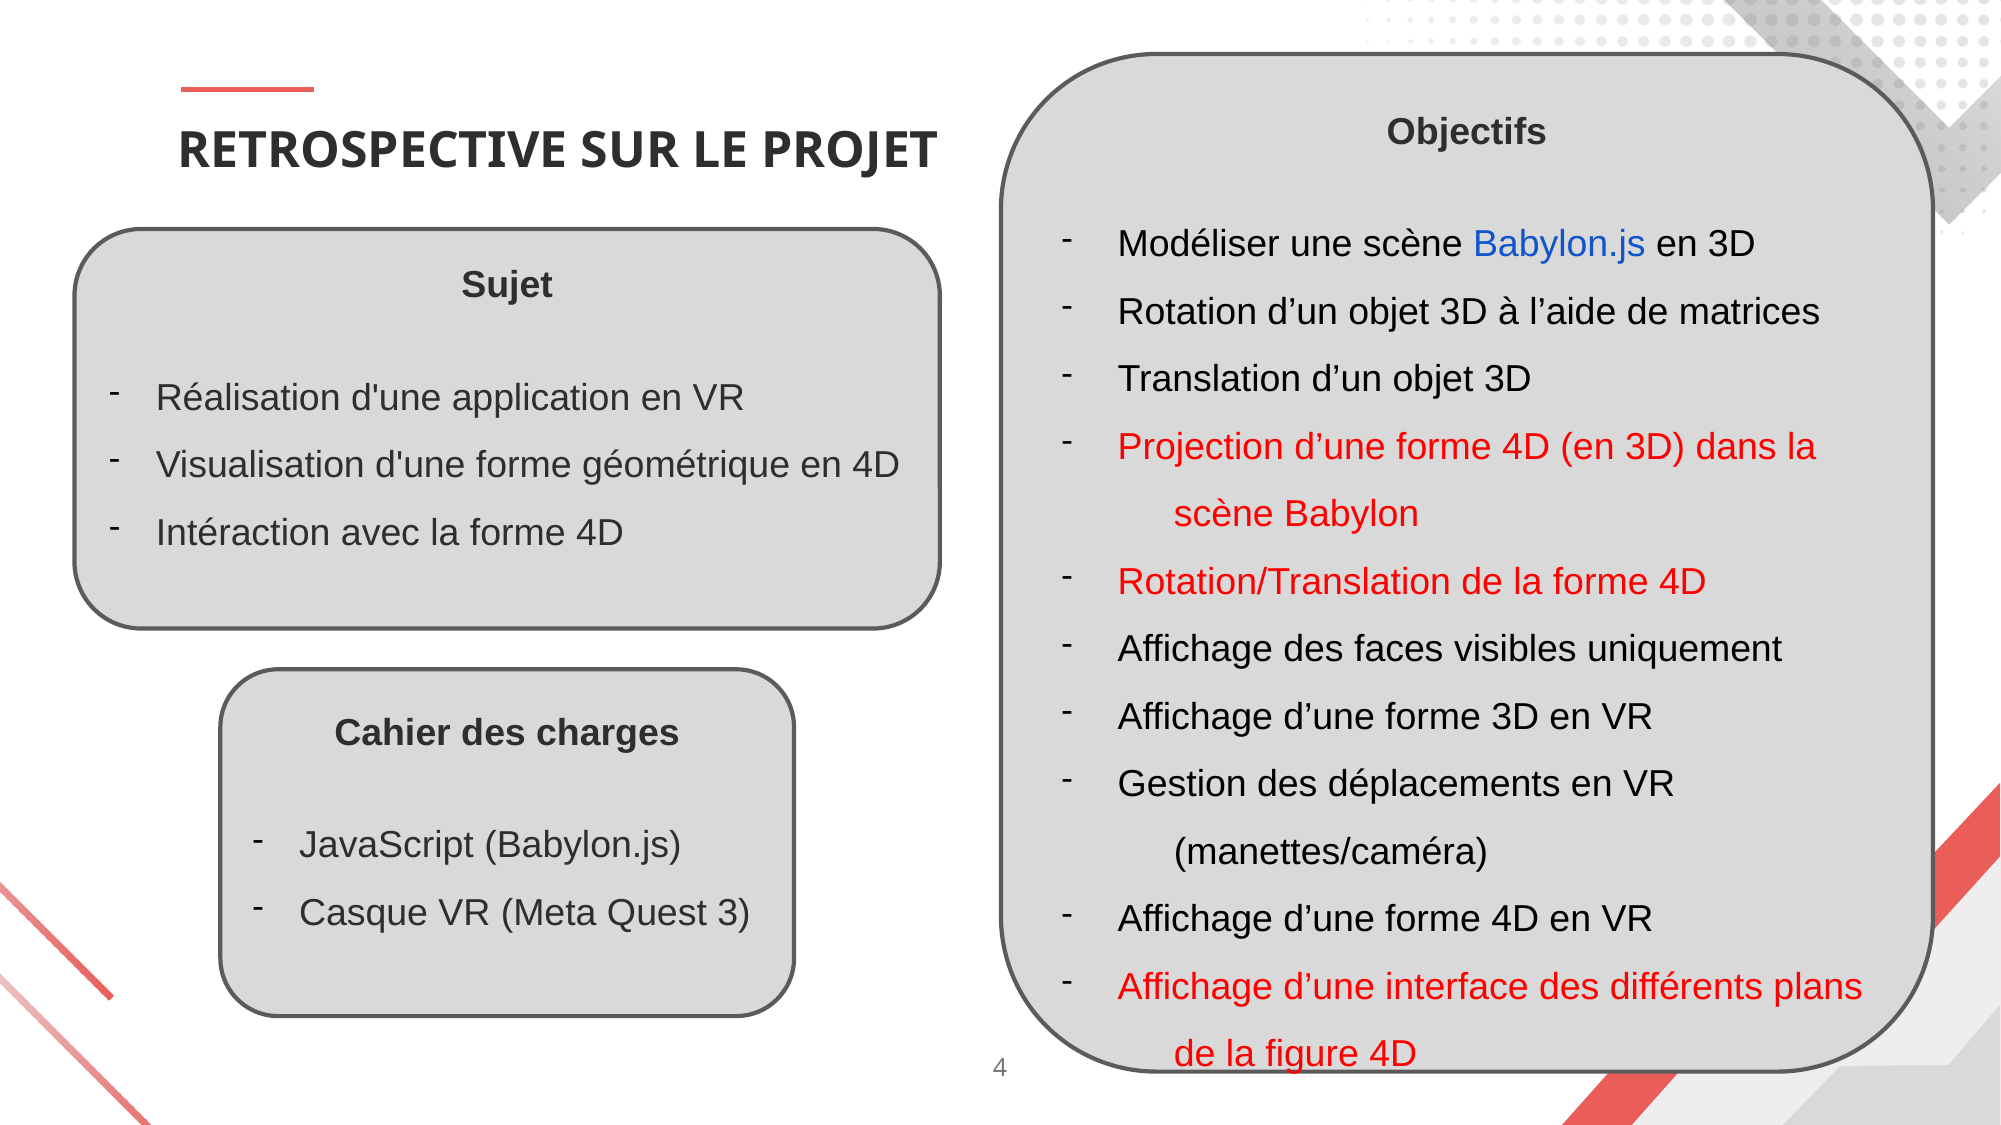

Objectifs
Modéliser une scène Babylon.js en 3D
Rotation d’un objet 3D à l’aide de matrices
Translation d’un objet 3D
Projection d’une forme 4D (en 3D) dans la scène Babylon
Rotation/Translation de la forme 4D
Affichage des faces visibles uniquement
Affichage d’une forme 3D en VR
Gestion des déplacements en VR (manettes/caméra)
Affichage d’une forme 4D en VR
Affichage d’une interface des différents plans de la figure 4D
# RETROSPECTIVE SUR LE PROJET
Sujet
Réalisation d'une application en VR
Visualisation d'une forme géométrique en 4D
Intéraction avec la forme 4D
Cahier des charges
JavaScript (Babylon.js)
Casque VR (Meta Quest 3)